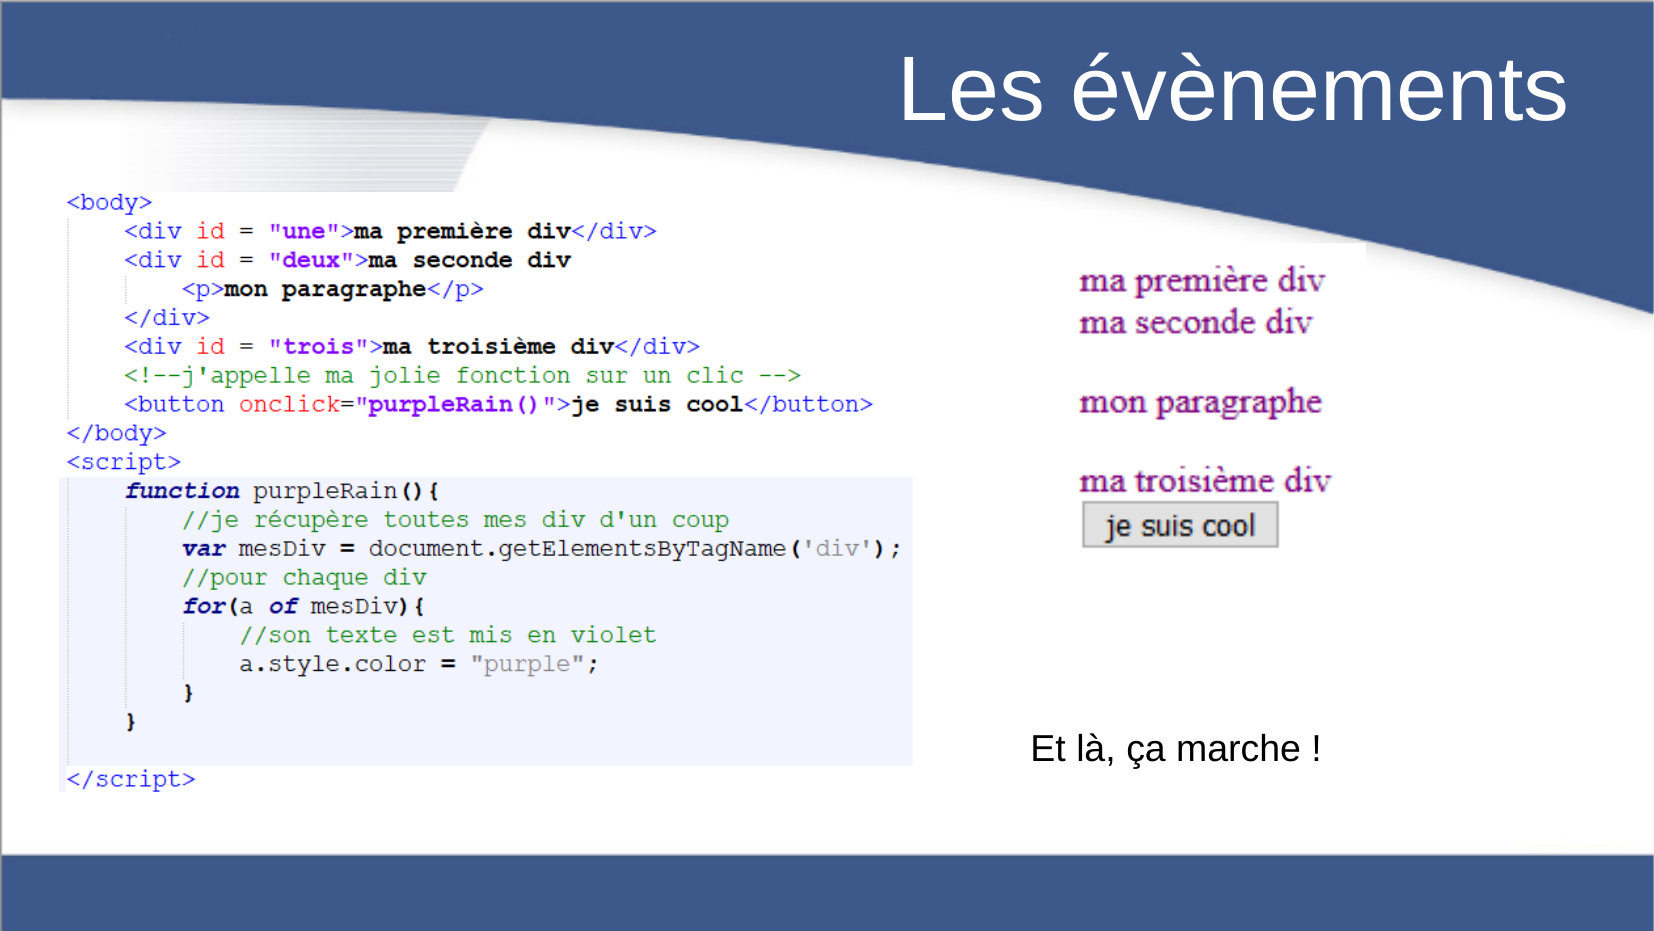

# Les évènements
Et là, ça marche !